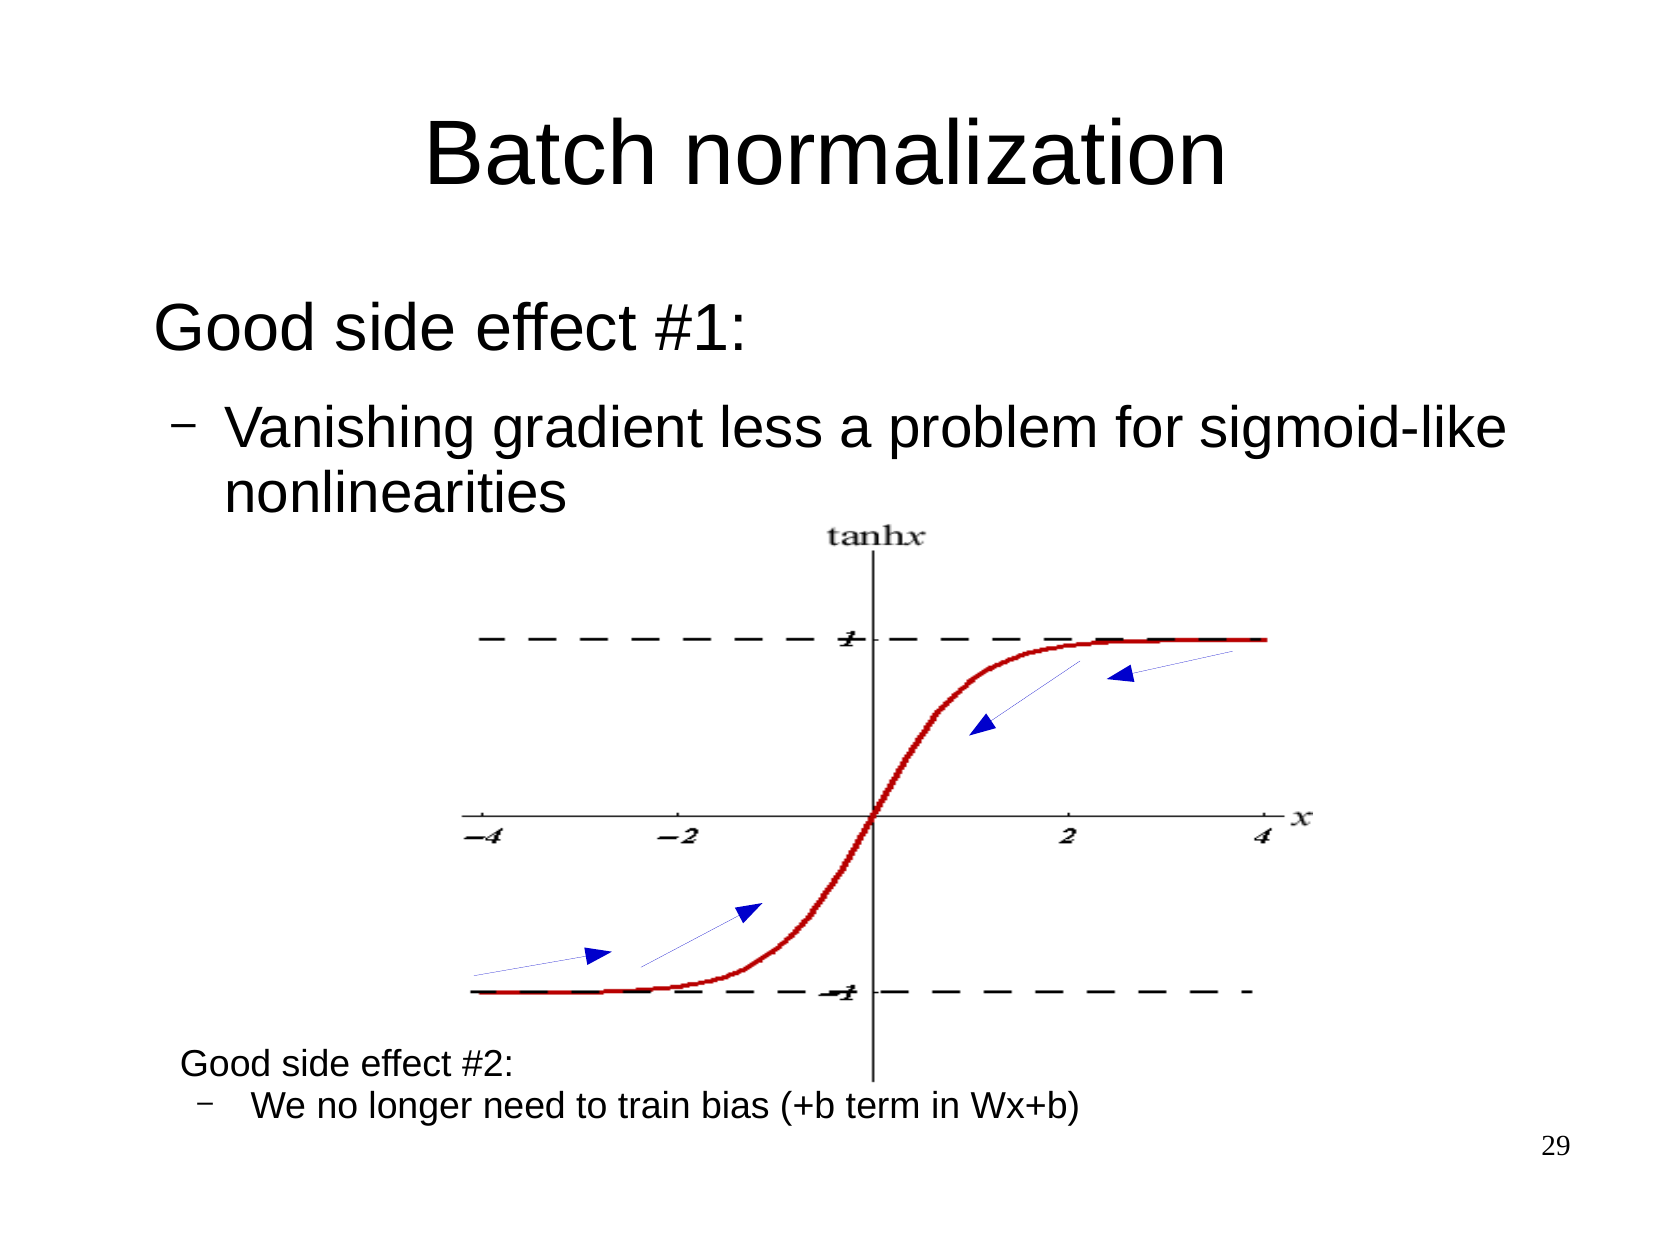

# Batch normalization
Good side effect #1:
Vanishing gradient less a problem for sigmoid-like nonlinearities
Good side effect #2:
We no longer need to train bias (+b term in Wx+b)
29